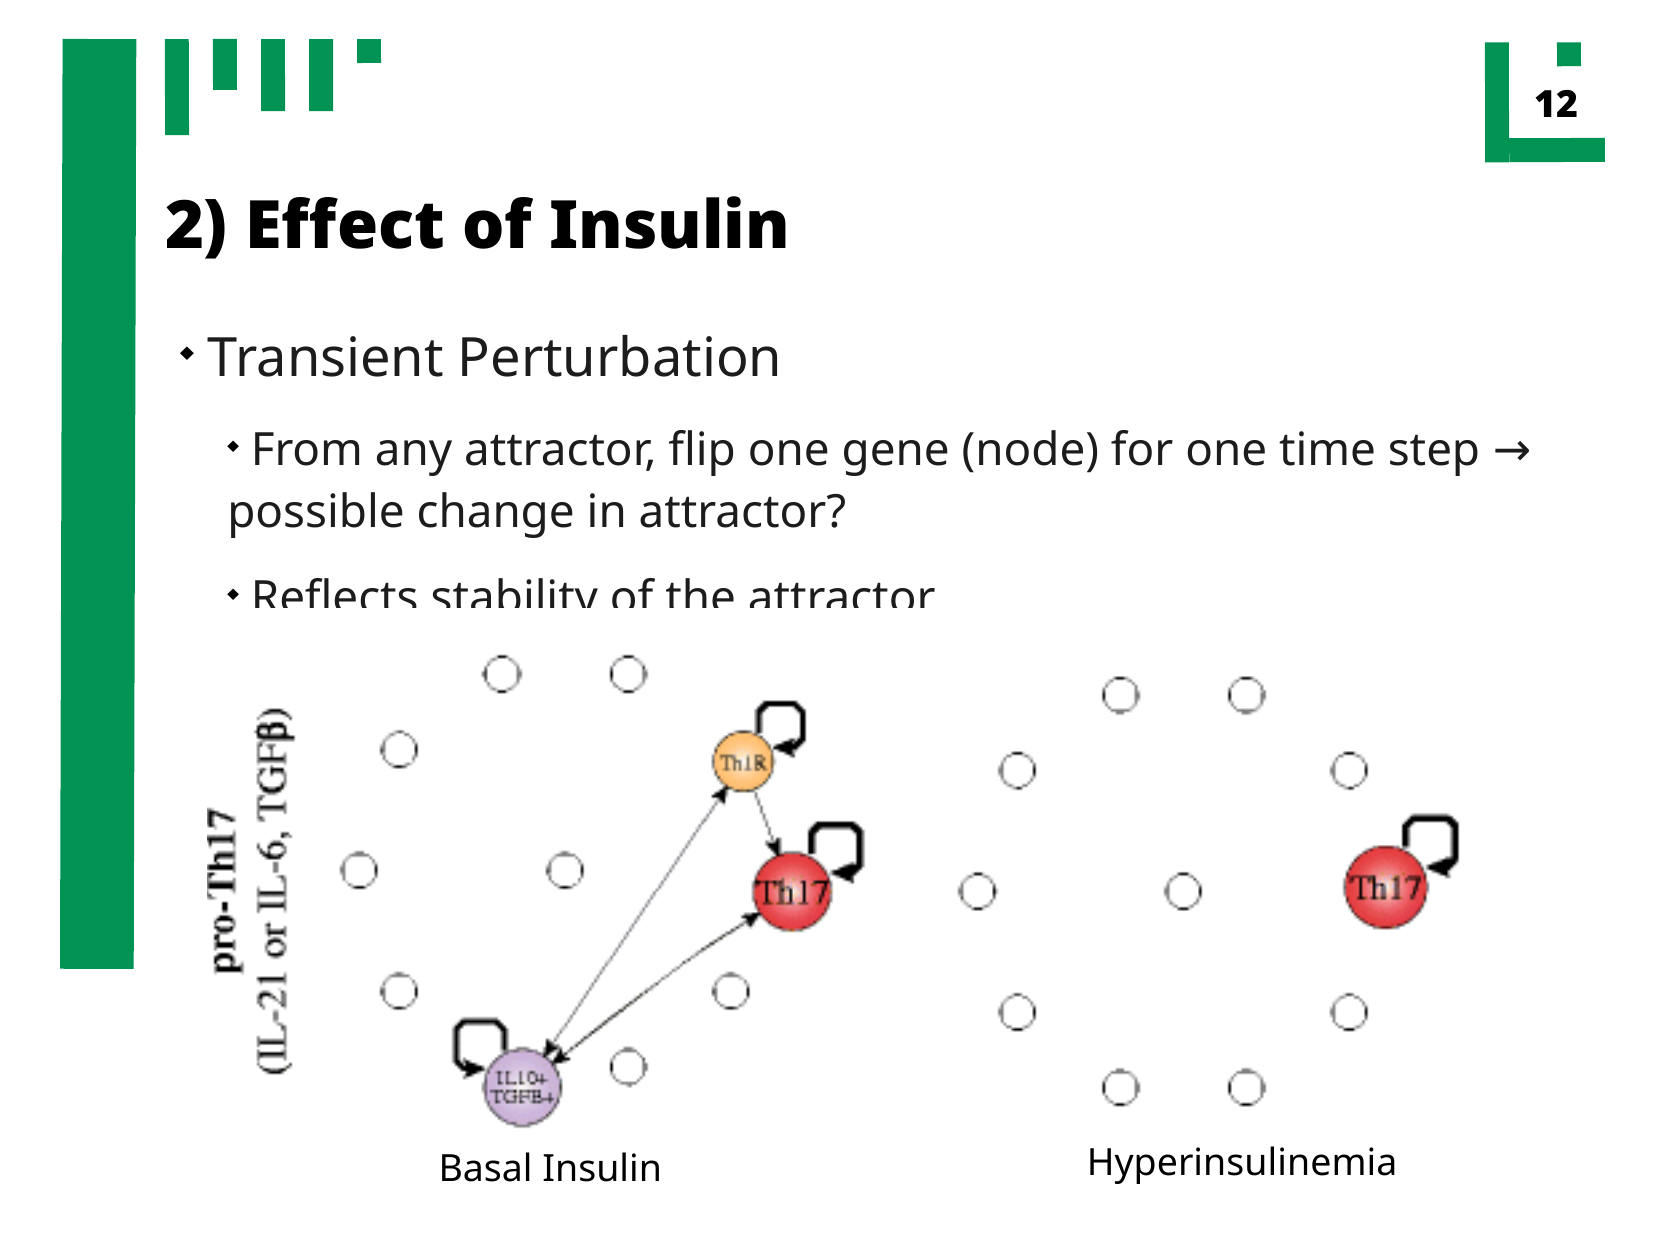

# 2) Effect of Insulin
 Transient Perturbation
 From any attractor, flip one gene (node) for one time step → possible change in attractor?
 Reflects stability of the attractor
Hyperinsulinemia
Basal Insulin